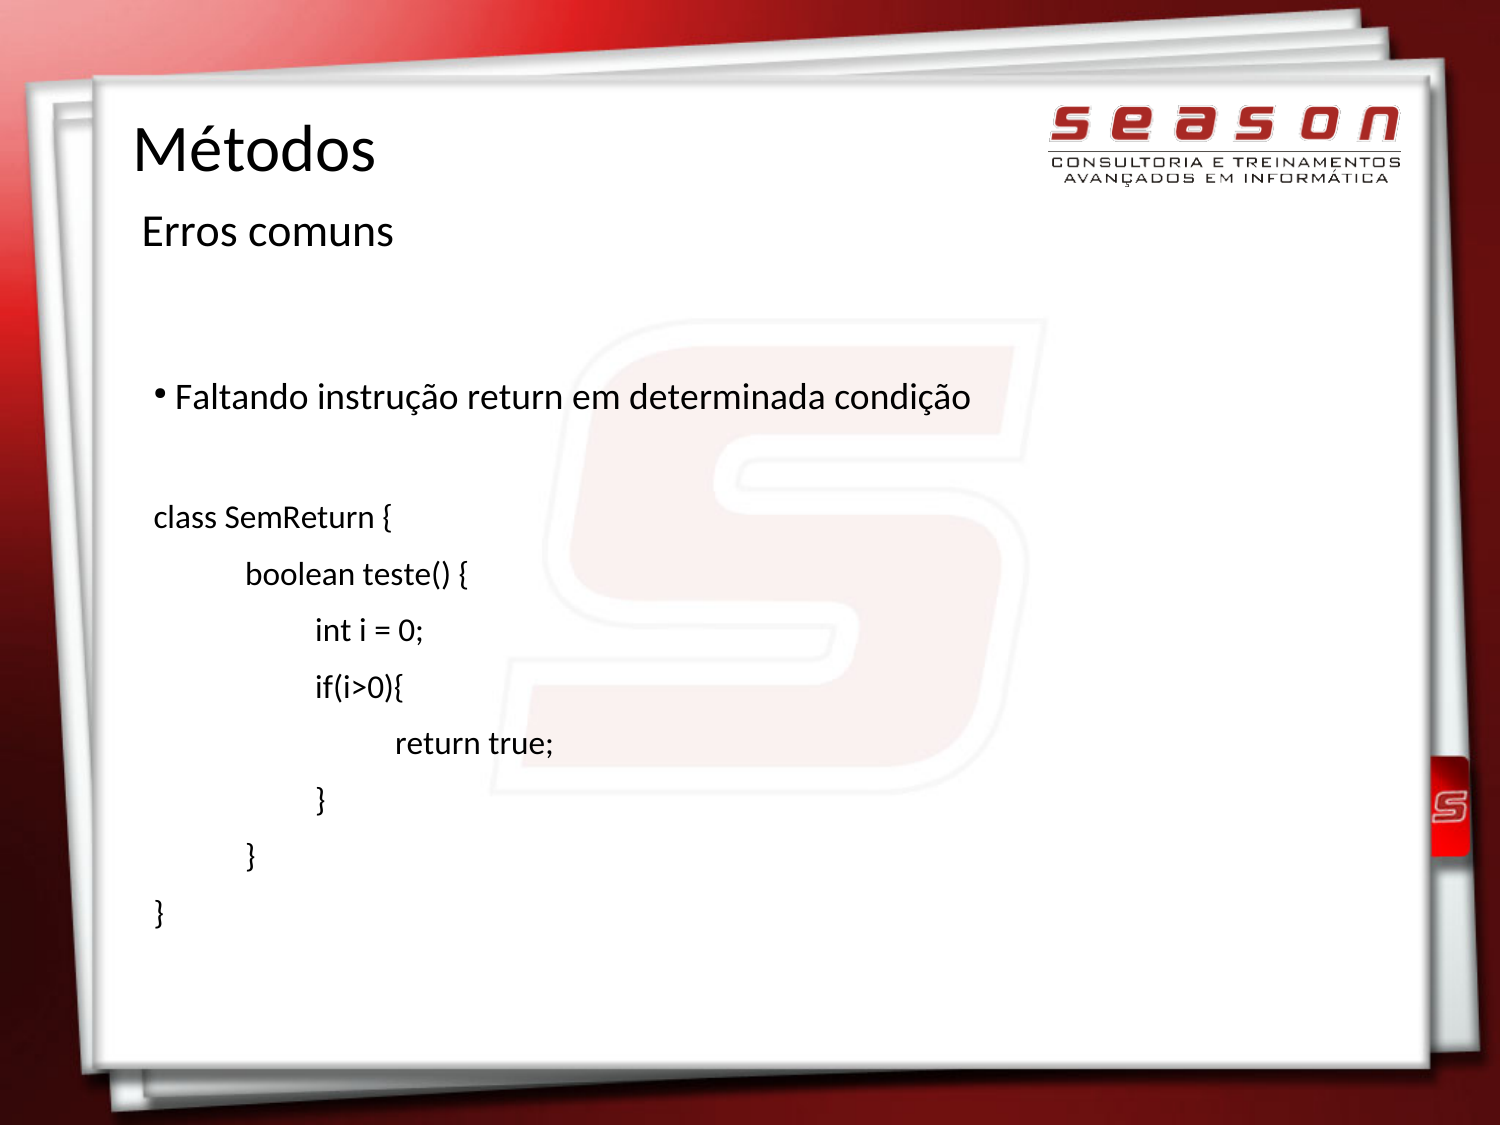

# Métodos
Erros comuns
 Faltando instrução return em determinada condição
class SemReturn {
boolean teste() {
int i = 0;
if(i>0){
return true;
}
}
}